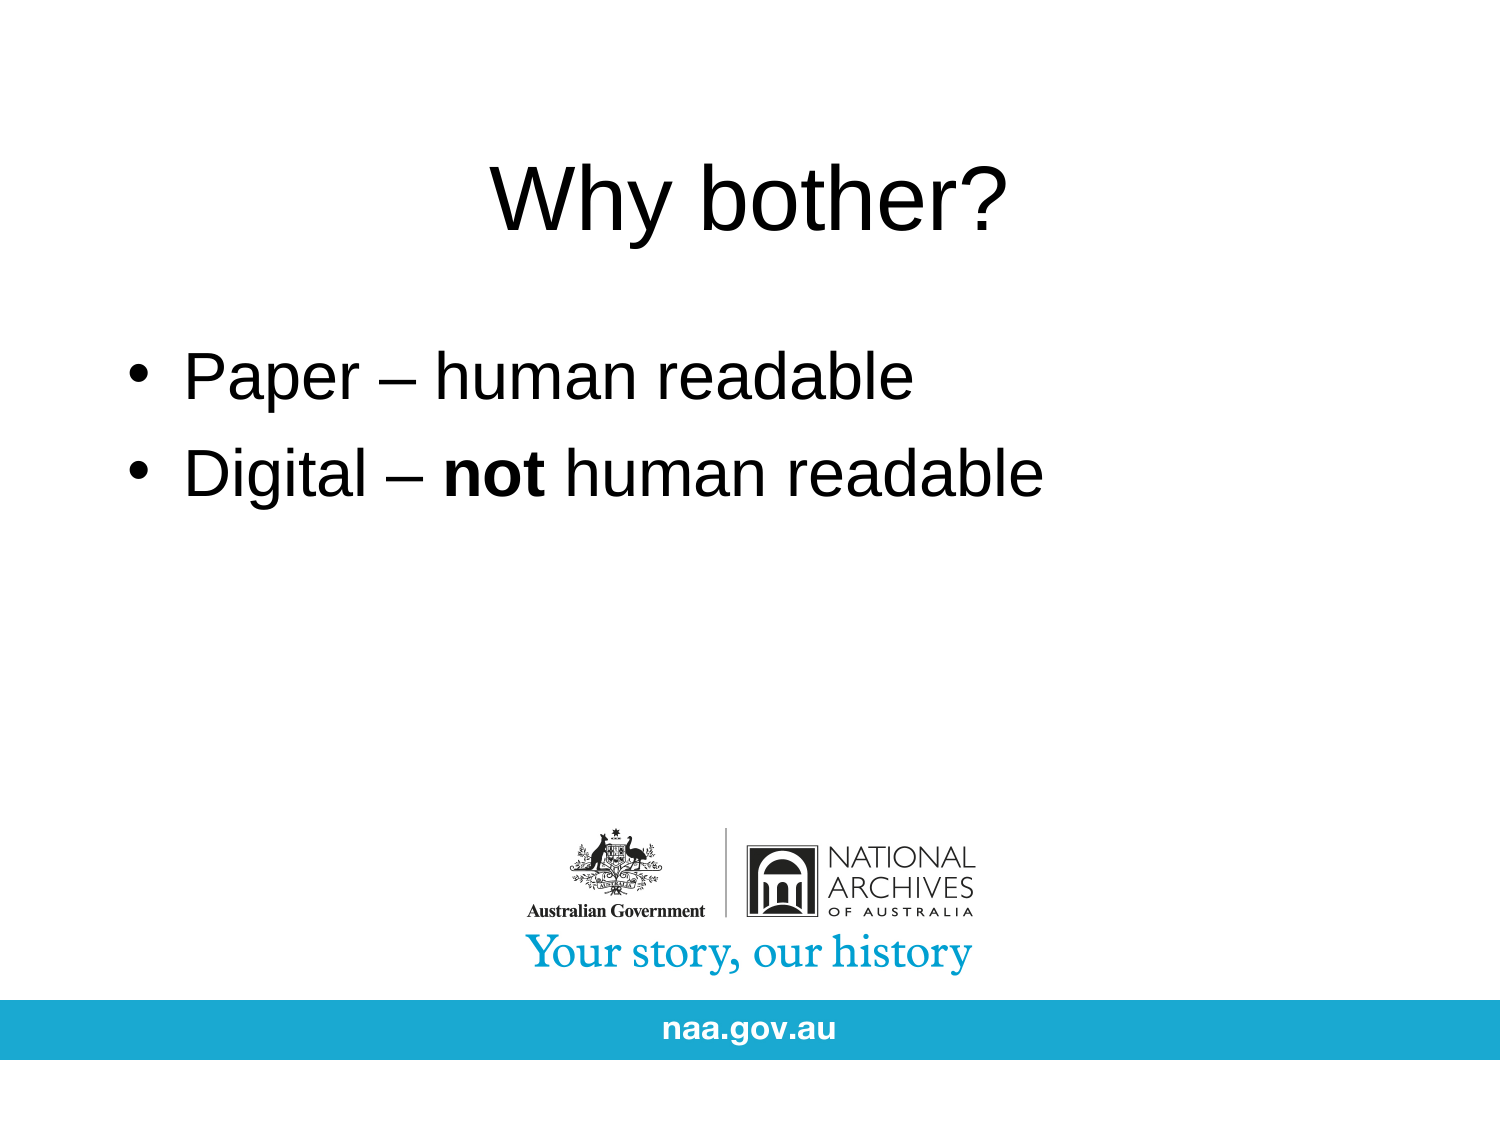

# Why bother?
Paper – human readable
Digital – not human readable